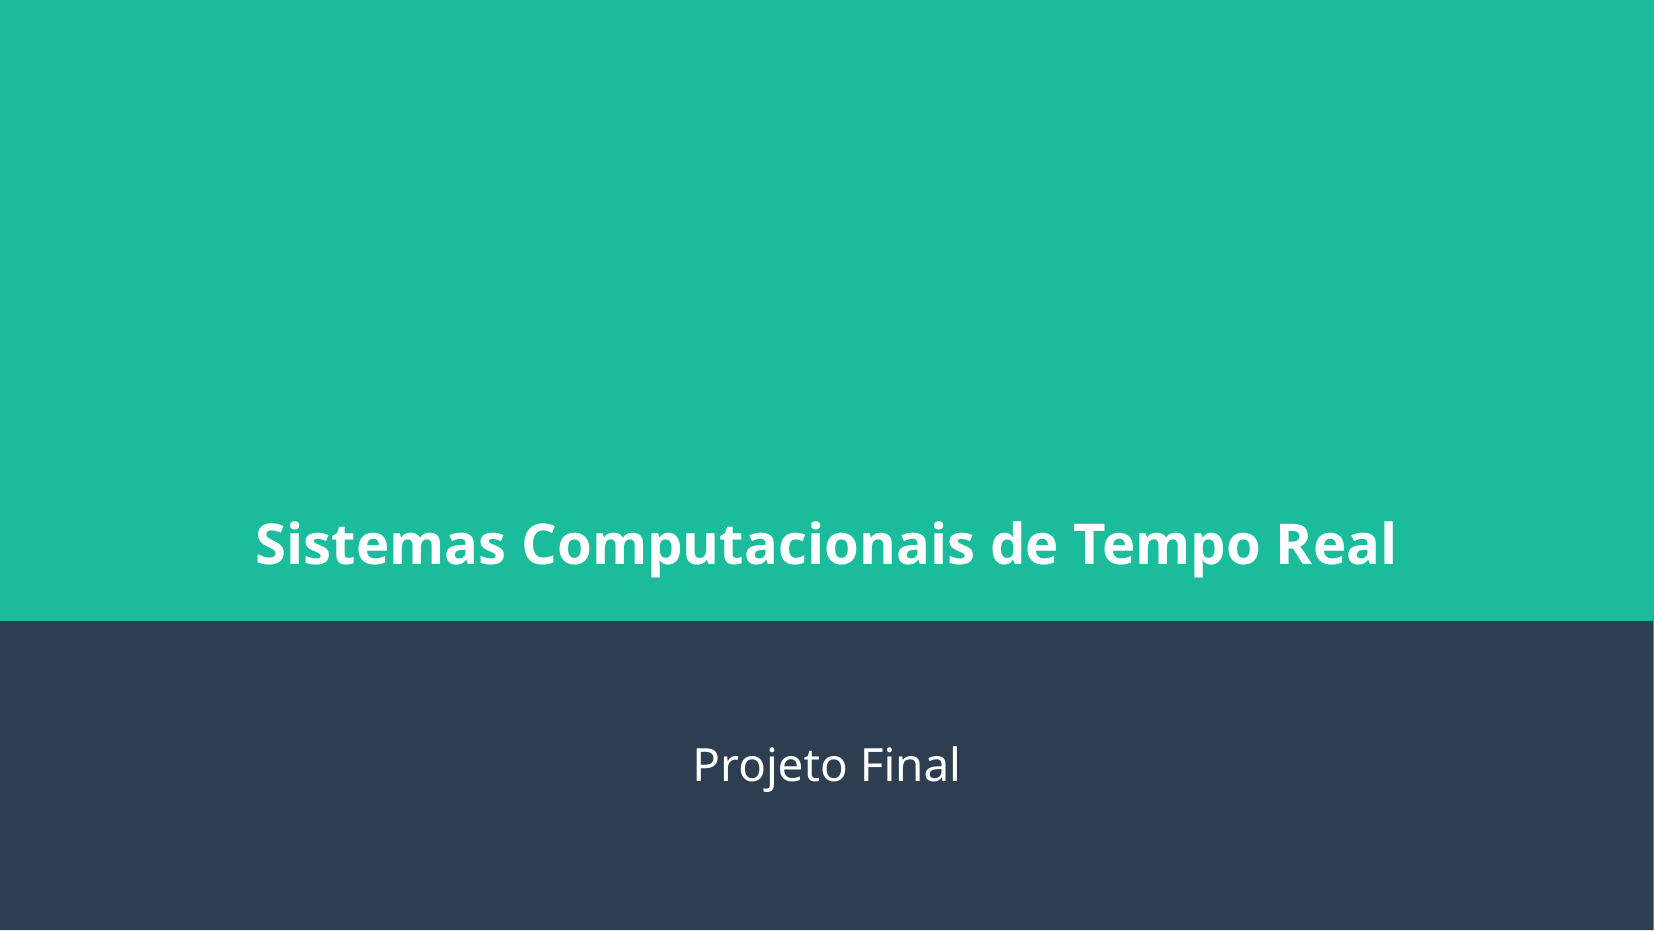

# Sistemas Computacionais de Tempo Real
Projeto Final